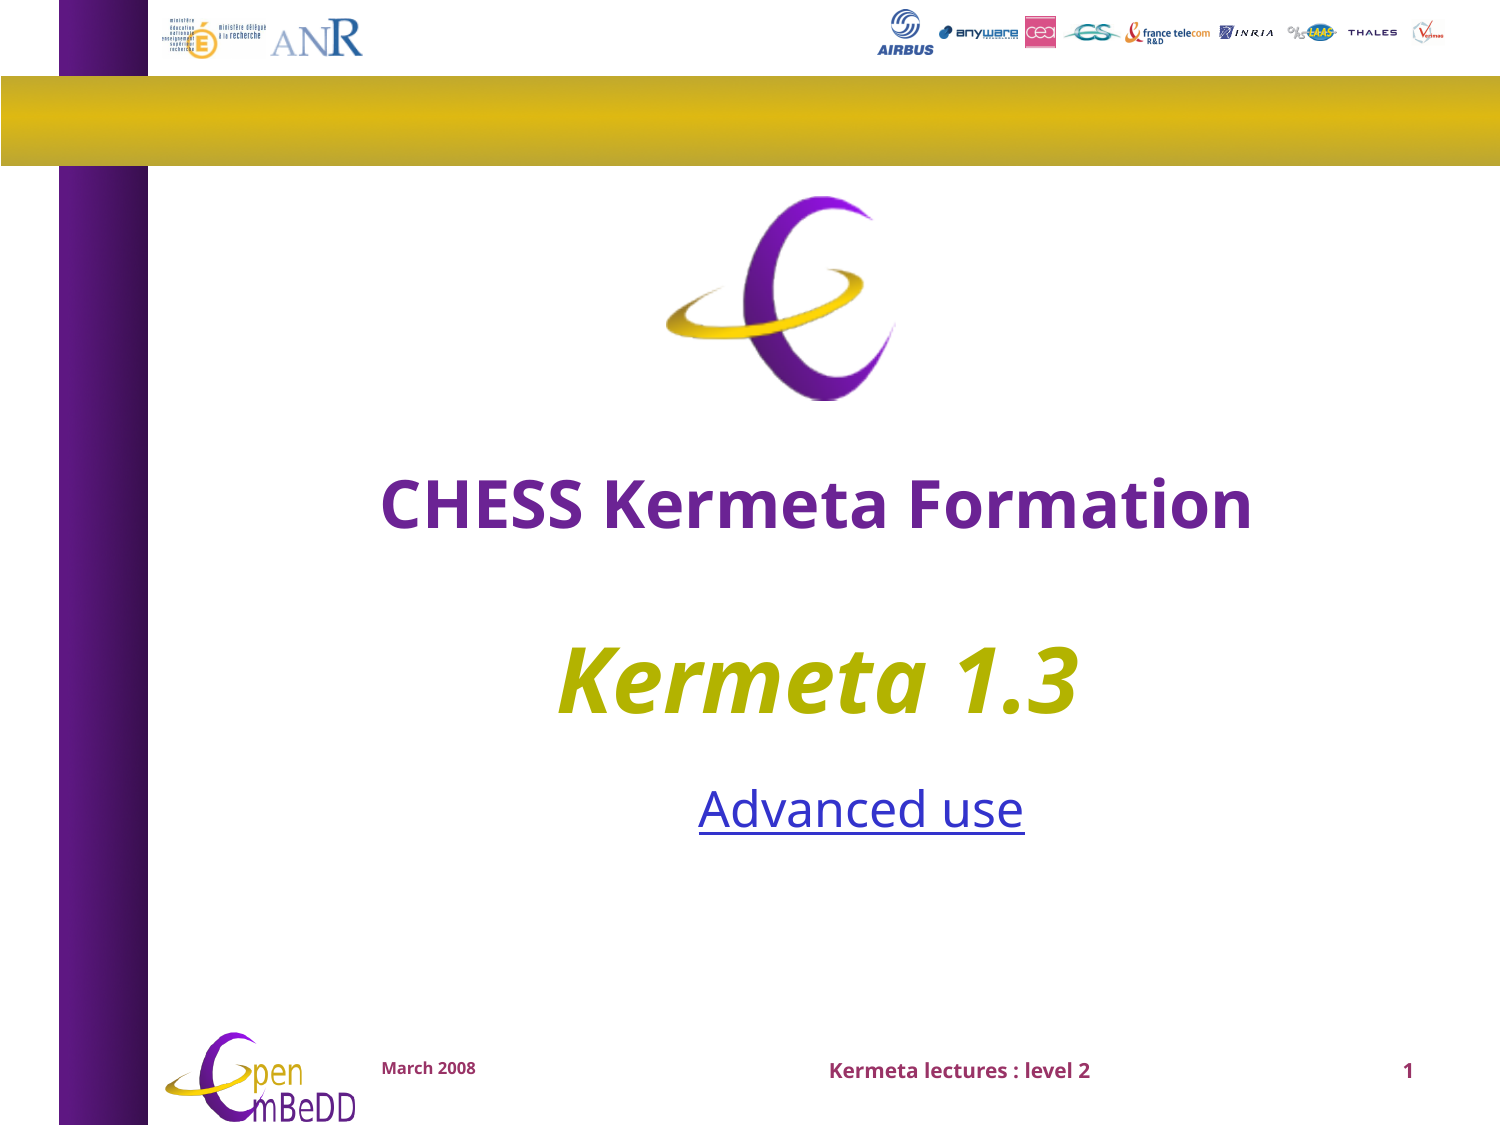

# CHESS Kermeta Formation Kermeta 1.3
Advanced use
Kermeta lectures : level 2
March 2008